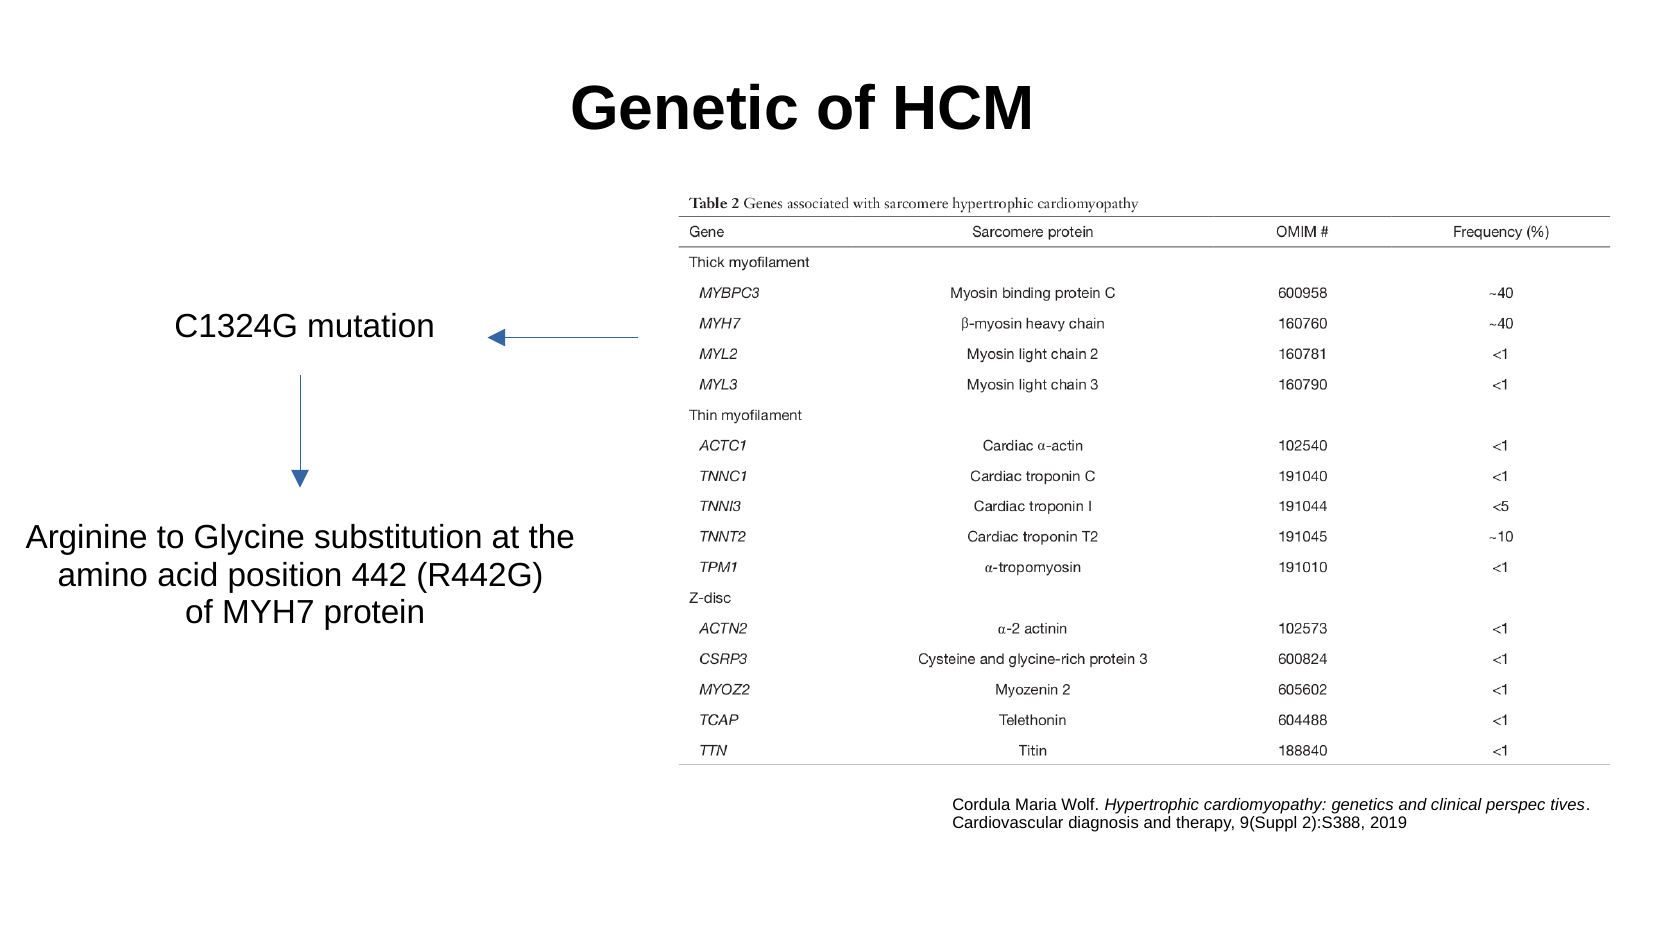

Genetic of HCM
C1324G mutation
Arginine to Glycine substitution at the
amino acid position 442 (R442G)
of MYH7 protein
Cordula Maria Wolf. Hypertrophic cardiomyopathy: genetics and clinical perspec tives.
Cardiovascular diagnosis and therapy, 9(Suppl 2):S388, 2019